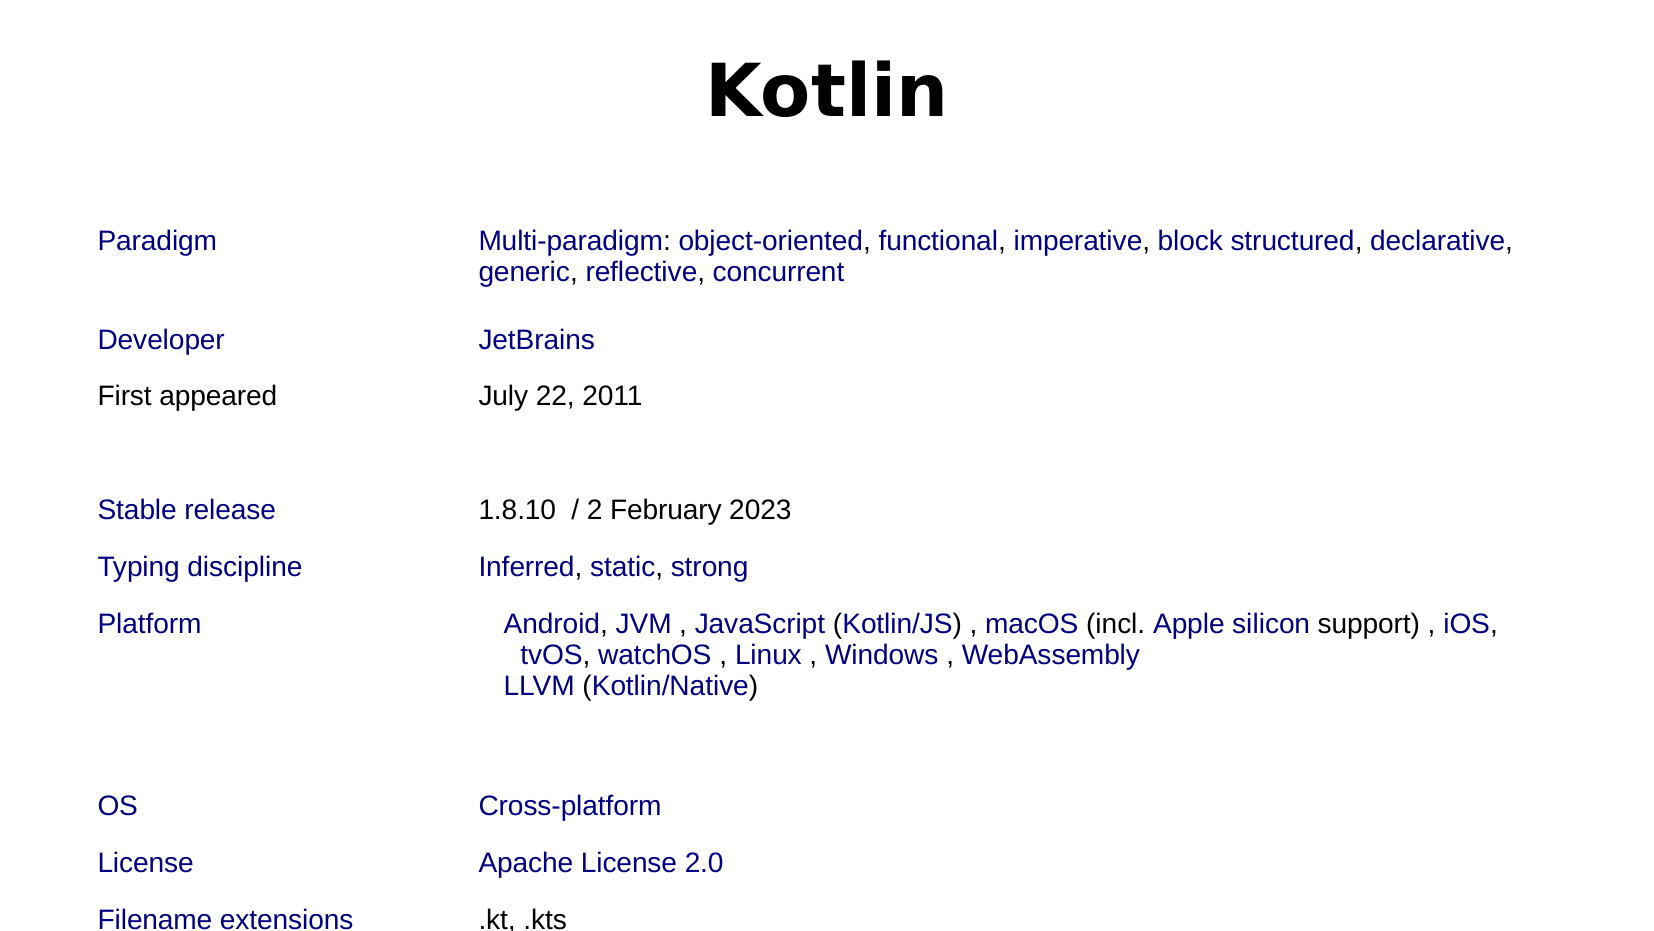

# Kotlin
| Paradigm | Multi-paradigm: object-oriented, functional, imperative, block structured, declarative, generic, reflective, concurrent |
| --- | --- |
| Developer | JetBrains |
| First appeared | July 22, 2011 |
| | |
| Stable release | 1.8.10  / 2 February 2023 |
| Typing discipline | Inferred, static, strong |
| Platform | Android, JVM , JavaScript (Kotlin/JS) , macOS (incl. Apple silicon support) , iOS, tvOS, watchOS , Linux , Windows , WebAssembly LLVM (Kotlin/Native) |
| OS | Cross-platform |
| License | Apache License 2.0 |
| Filename extensions | .kt, .kts |
| Website | kotlinlang |